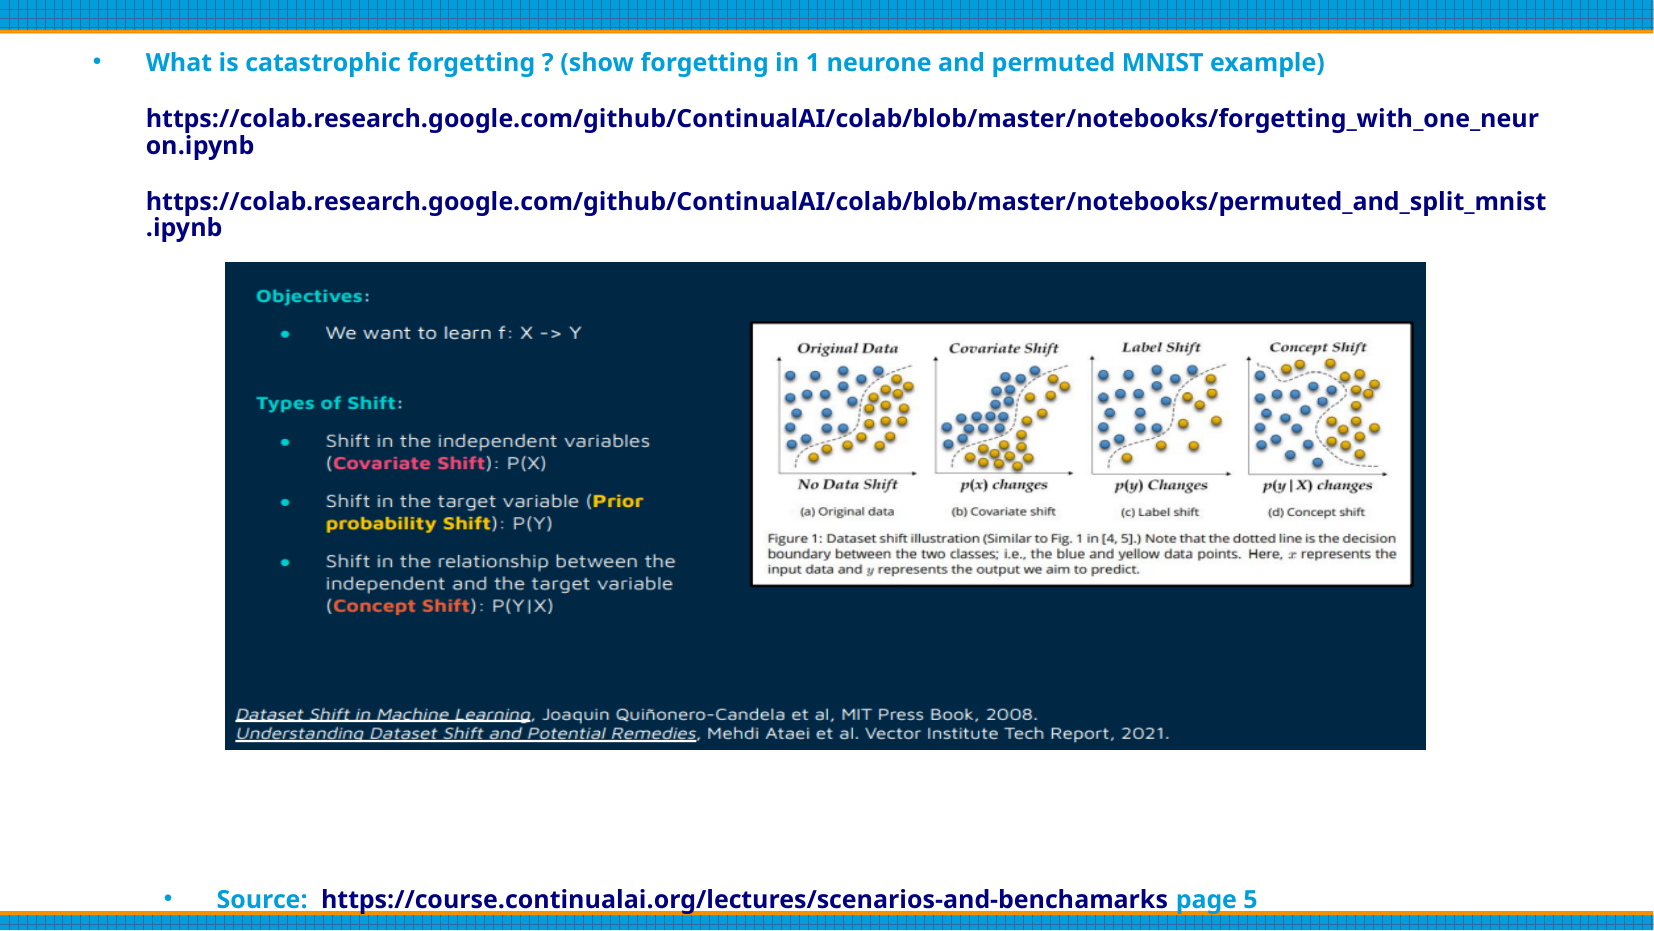

# What is catastrophic forgetting ? (show forgetting in 1 neurone and permuted MNIST example)
https://colab.research.google.com/github/ContinualAI/colab/blob/master/notebooks/forgetting_with_one_neuron.ipynb
https://colab.research.google.com/github/ContinualAI/colab/blob/master/notebooks/permuted_and_split_mnist.ipynb
Source: https://course.continualai.org/lectures/scenarios-and-benchamarks page 5